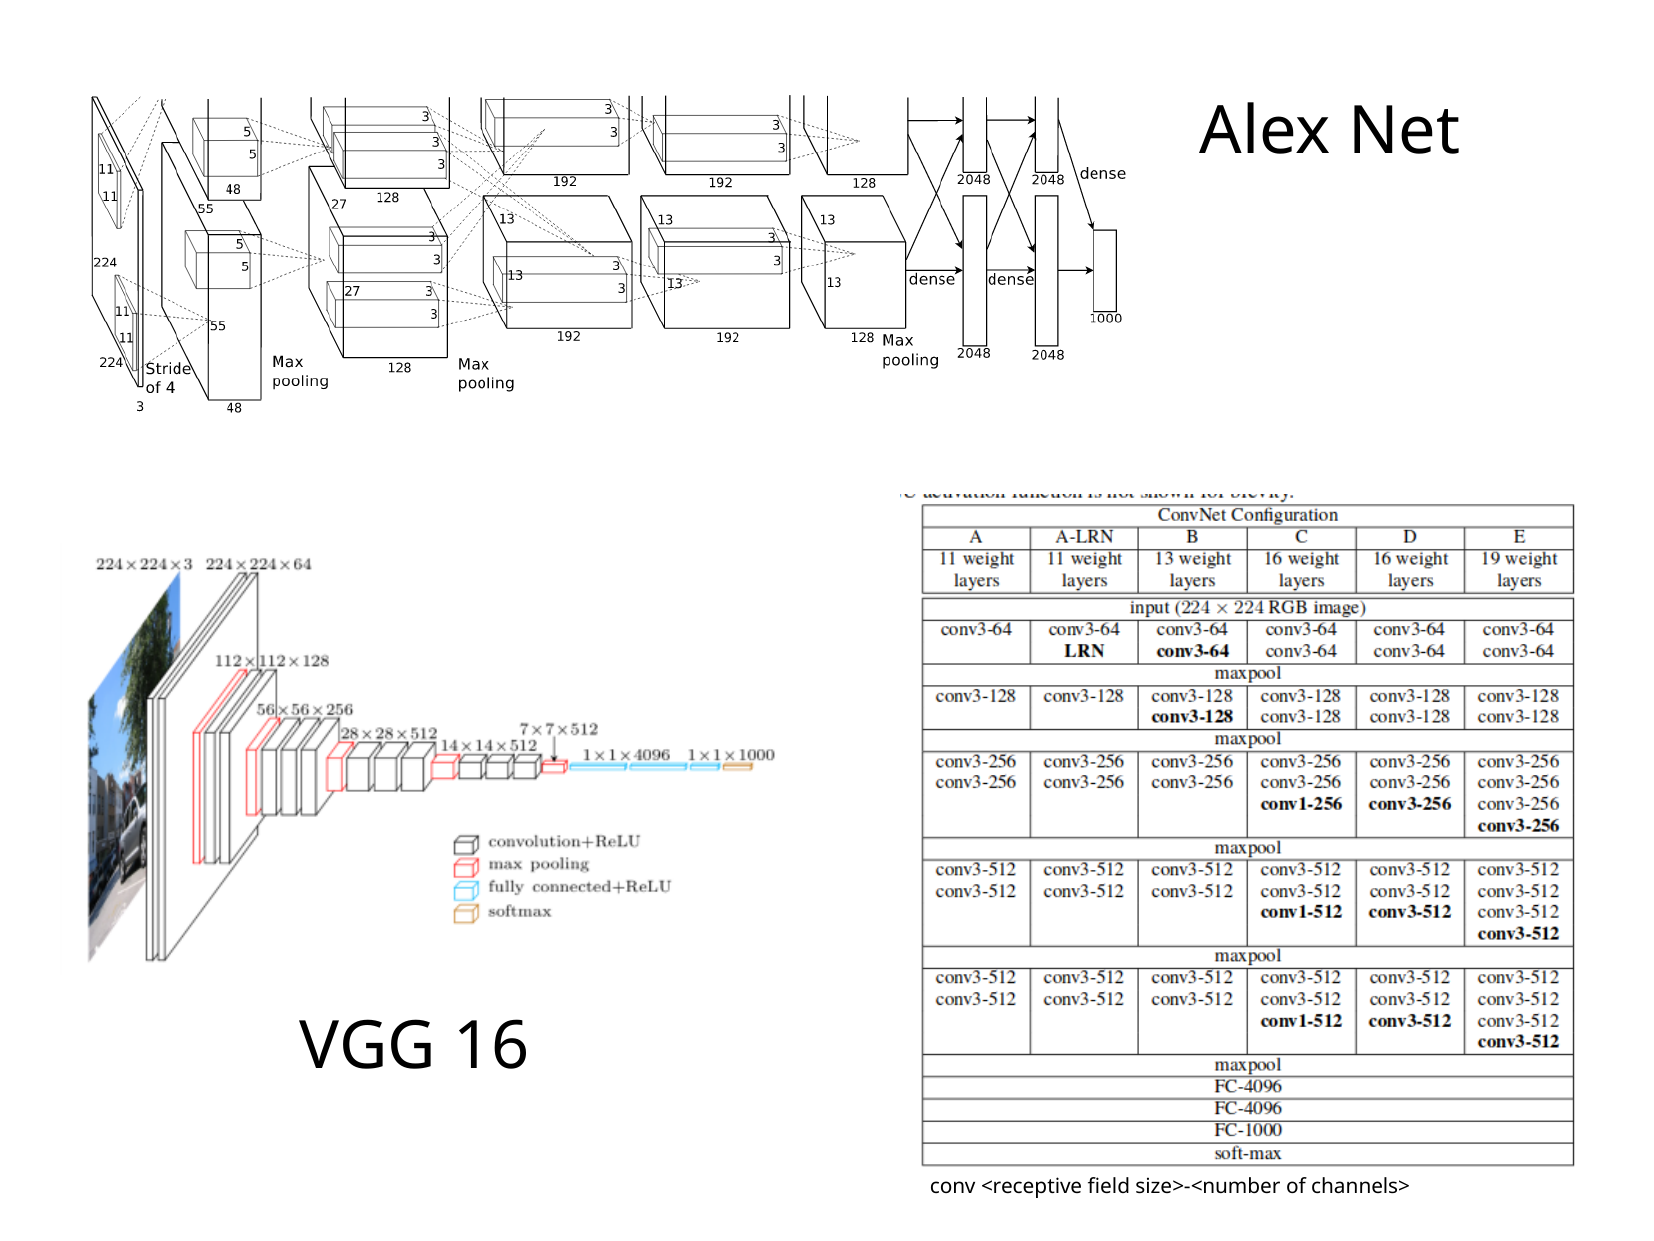

#
Alex Net
VGG 16
conv <receptive field size>-<number of channels>